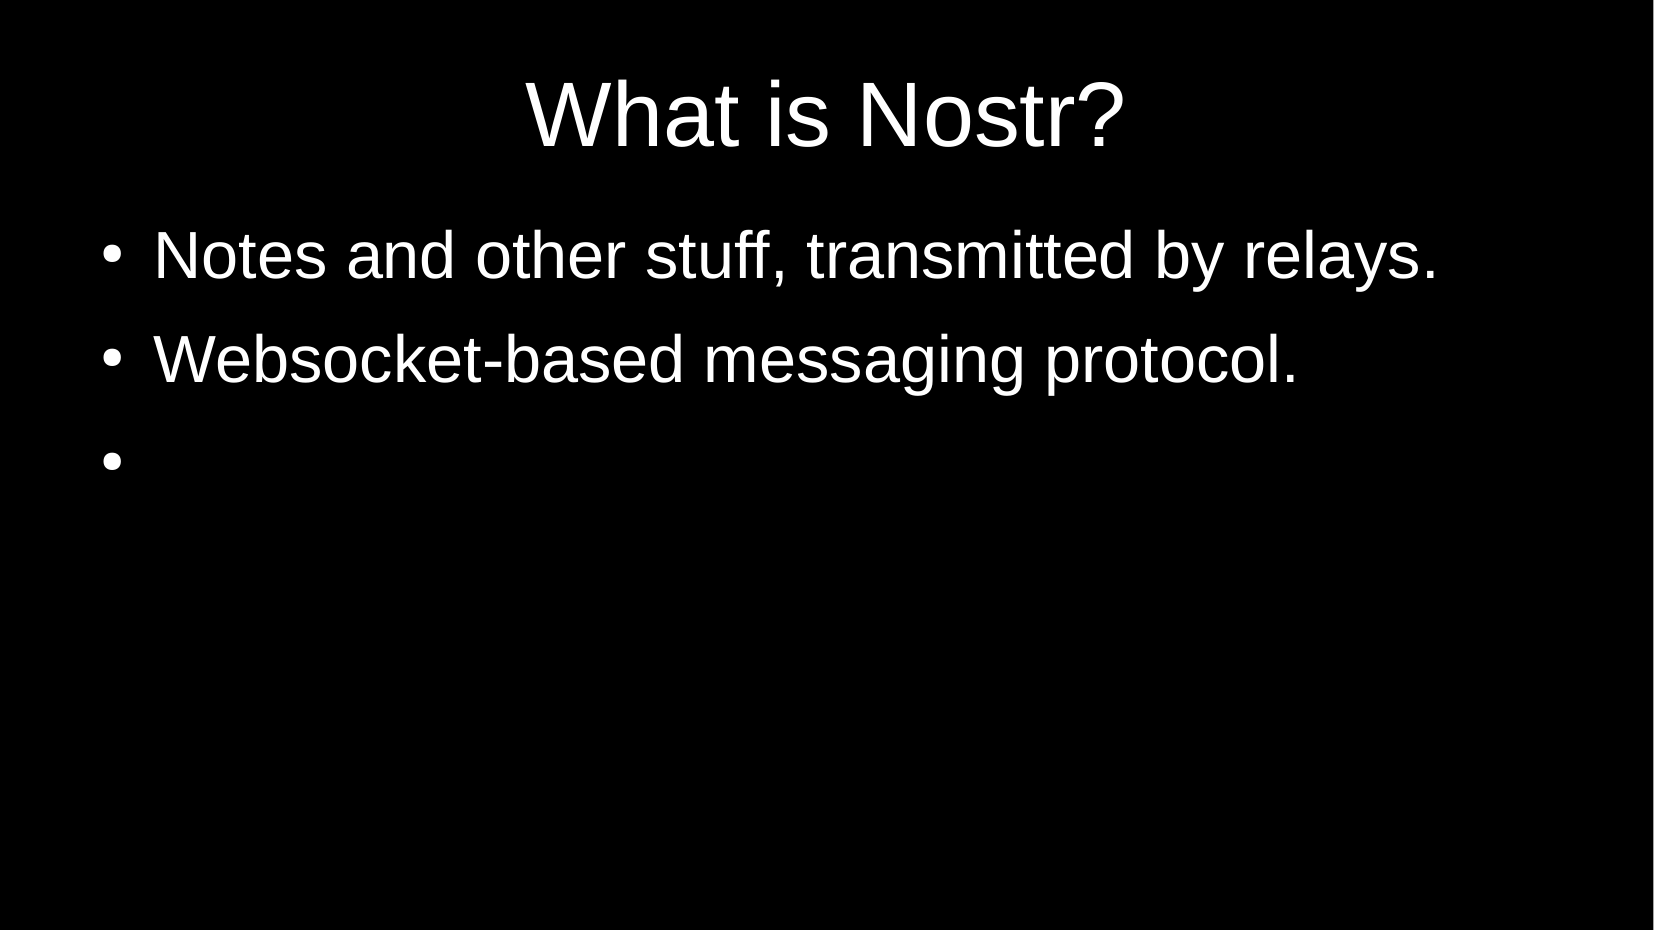

# What is Nostr?
Notes and other stuff, transmitted by relays.
Websocket-based messaging protocol.